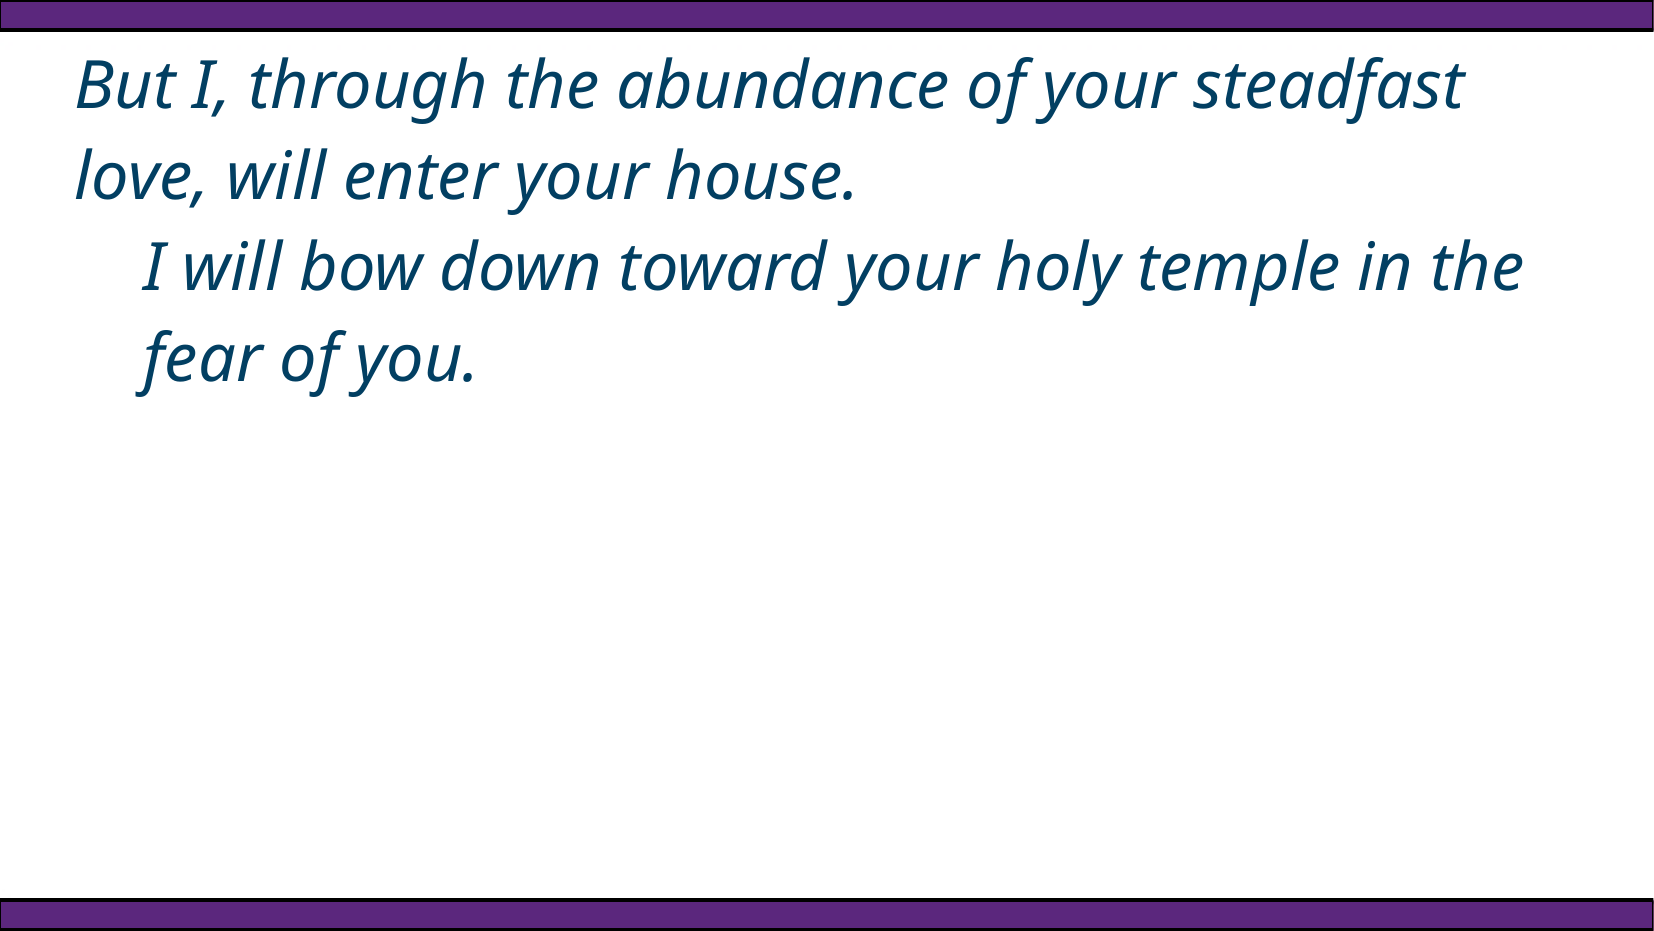

But I, through the abundance of your steadfast love, will enter your house.
 I will bow down toward your holy temple in the
 fear of you.